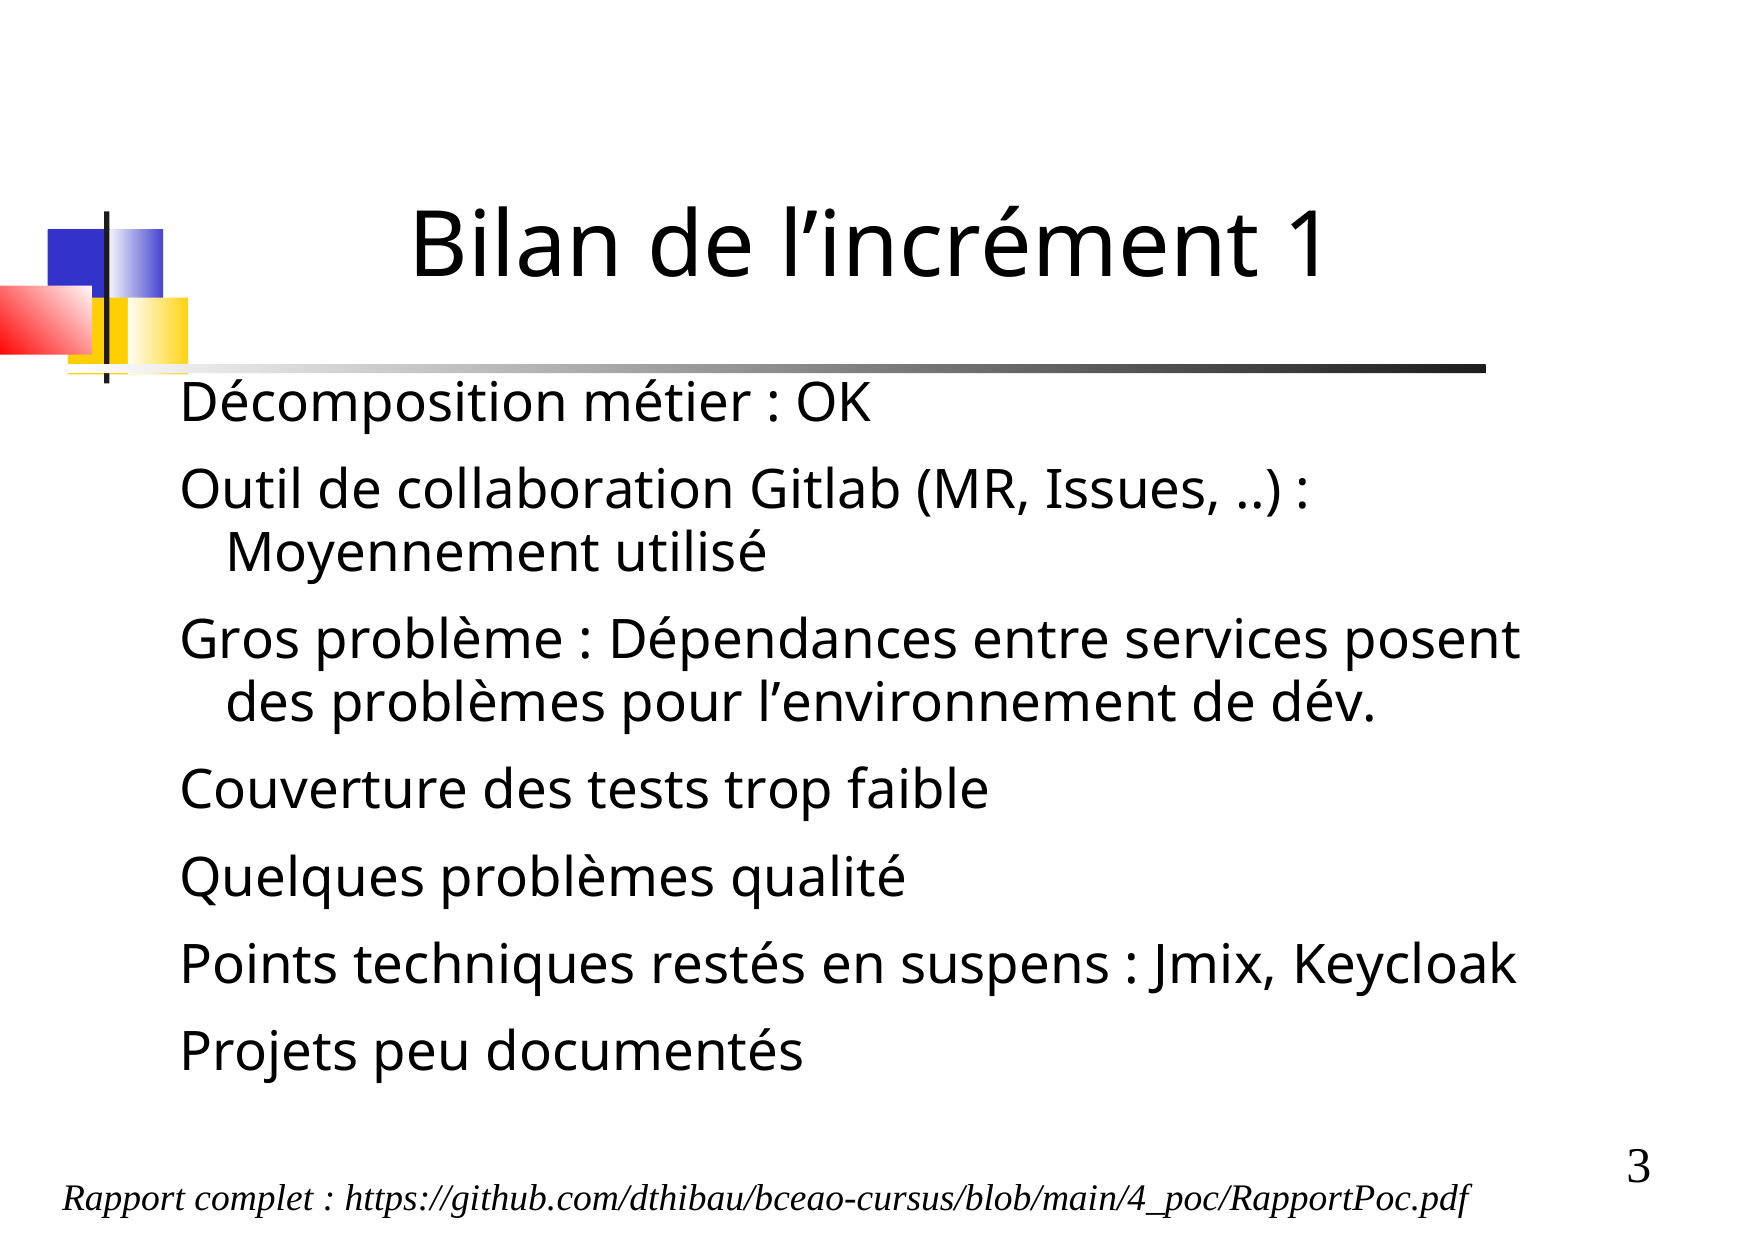

# Bilan de l’incrément 1
Décomposition métier : OK
Outil de collaboration Gitlab (MR, Issues, ..) : Moyennement utilisé
Gros problème : Dépendances entre services posent des problèmes pour l’environnement de dév.
Couverture des tests trop faible
Quelques problèmes qualité
Points techniques restés en suspens : Jmix, Keycloak
Projets peu documentés
Rapport complet : https://github.com/dthibau/bceao-cursus/blob/main/4_poc/RapportPoc.pdf